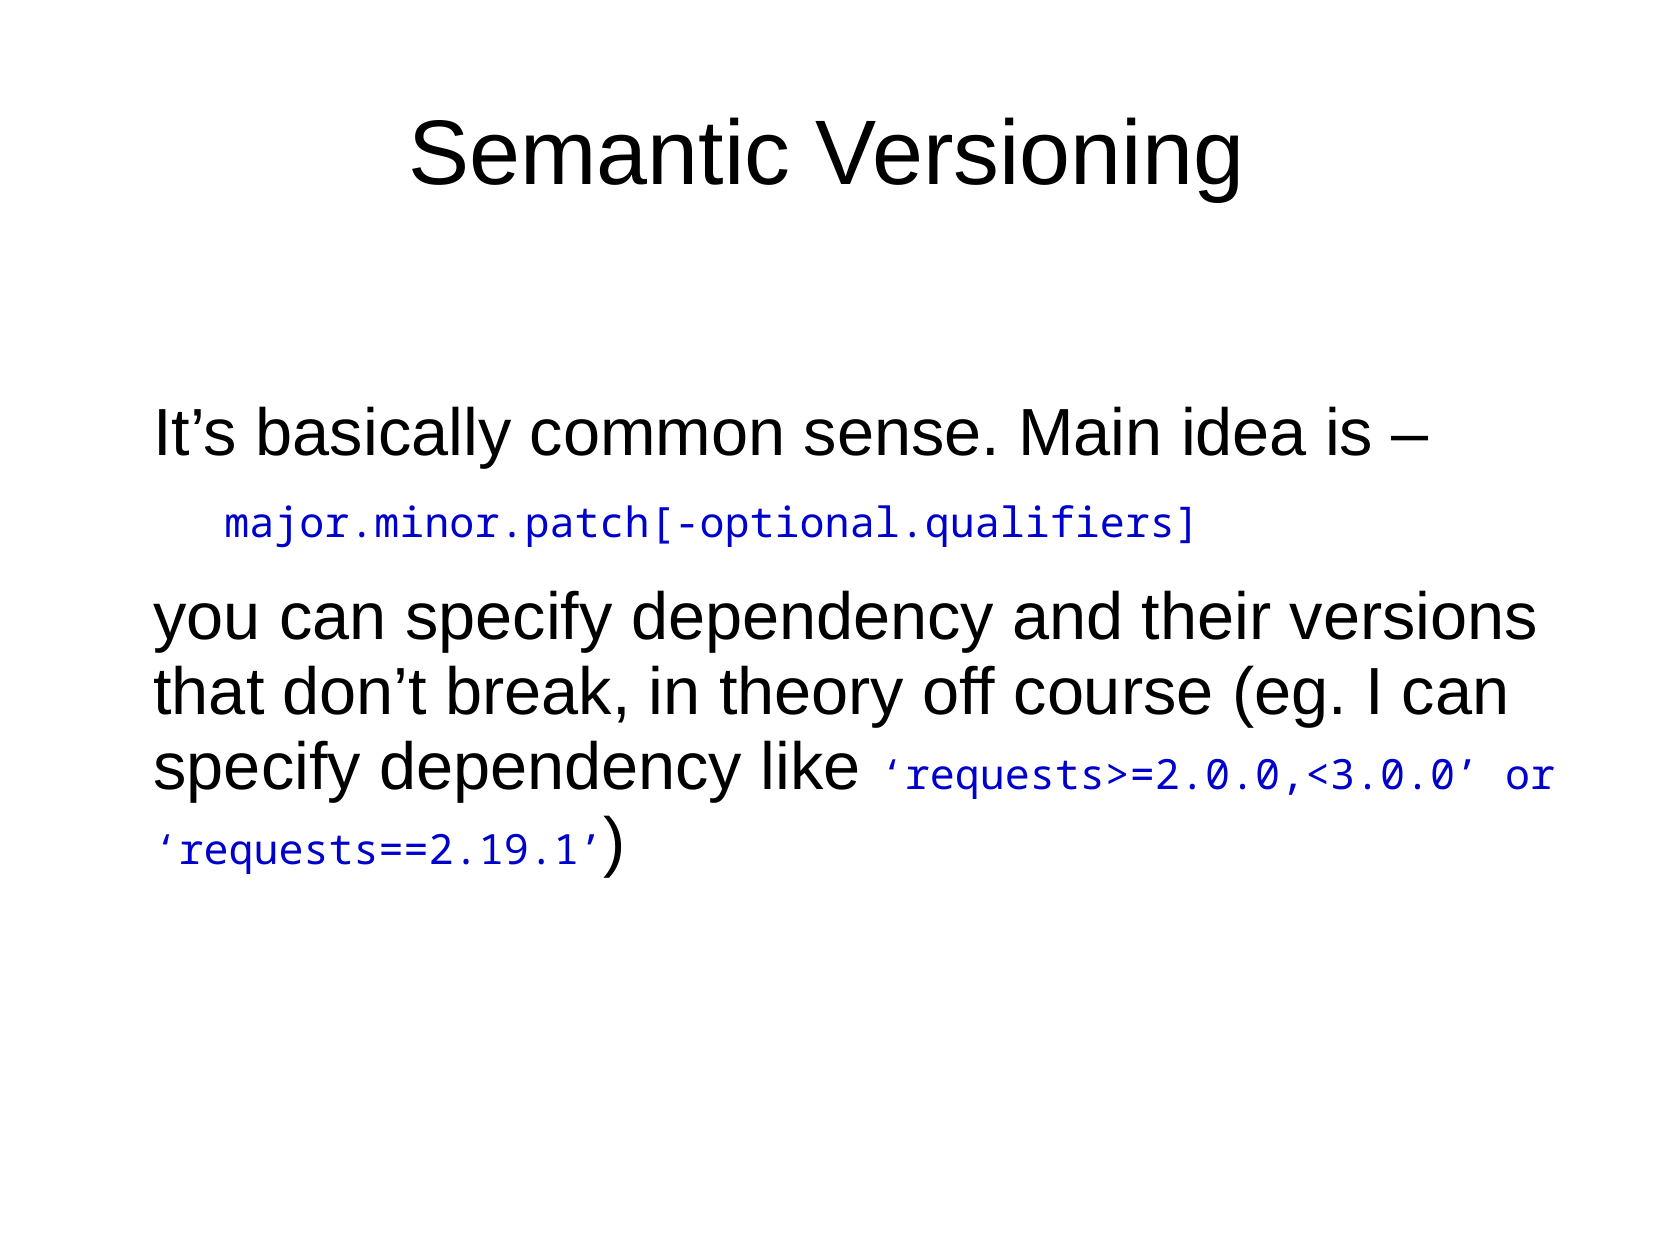

# Semantic Versioning
It’s basically common sense. Main idea is –
major.minor.patch[-optional.qualifiers]
you can specify dependency and their versions that don’t break, in theory off course (eg. I can specify dependency like ‘requests>=2.0.0,<3.0.0’ or ‘requests==2.19.1’)